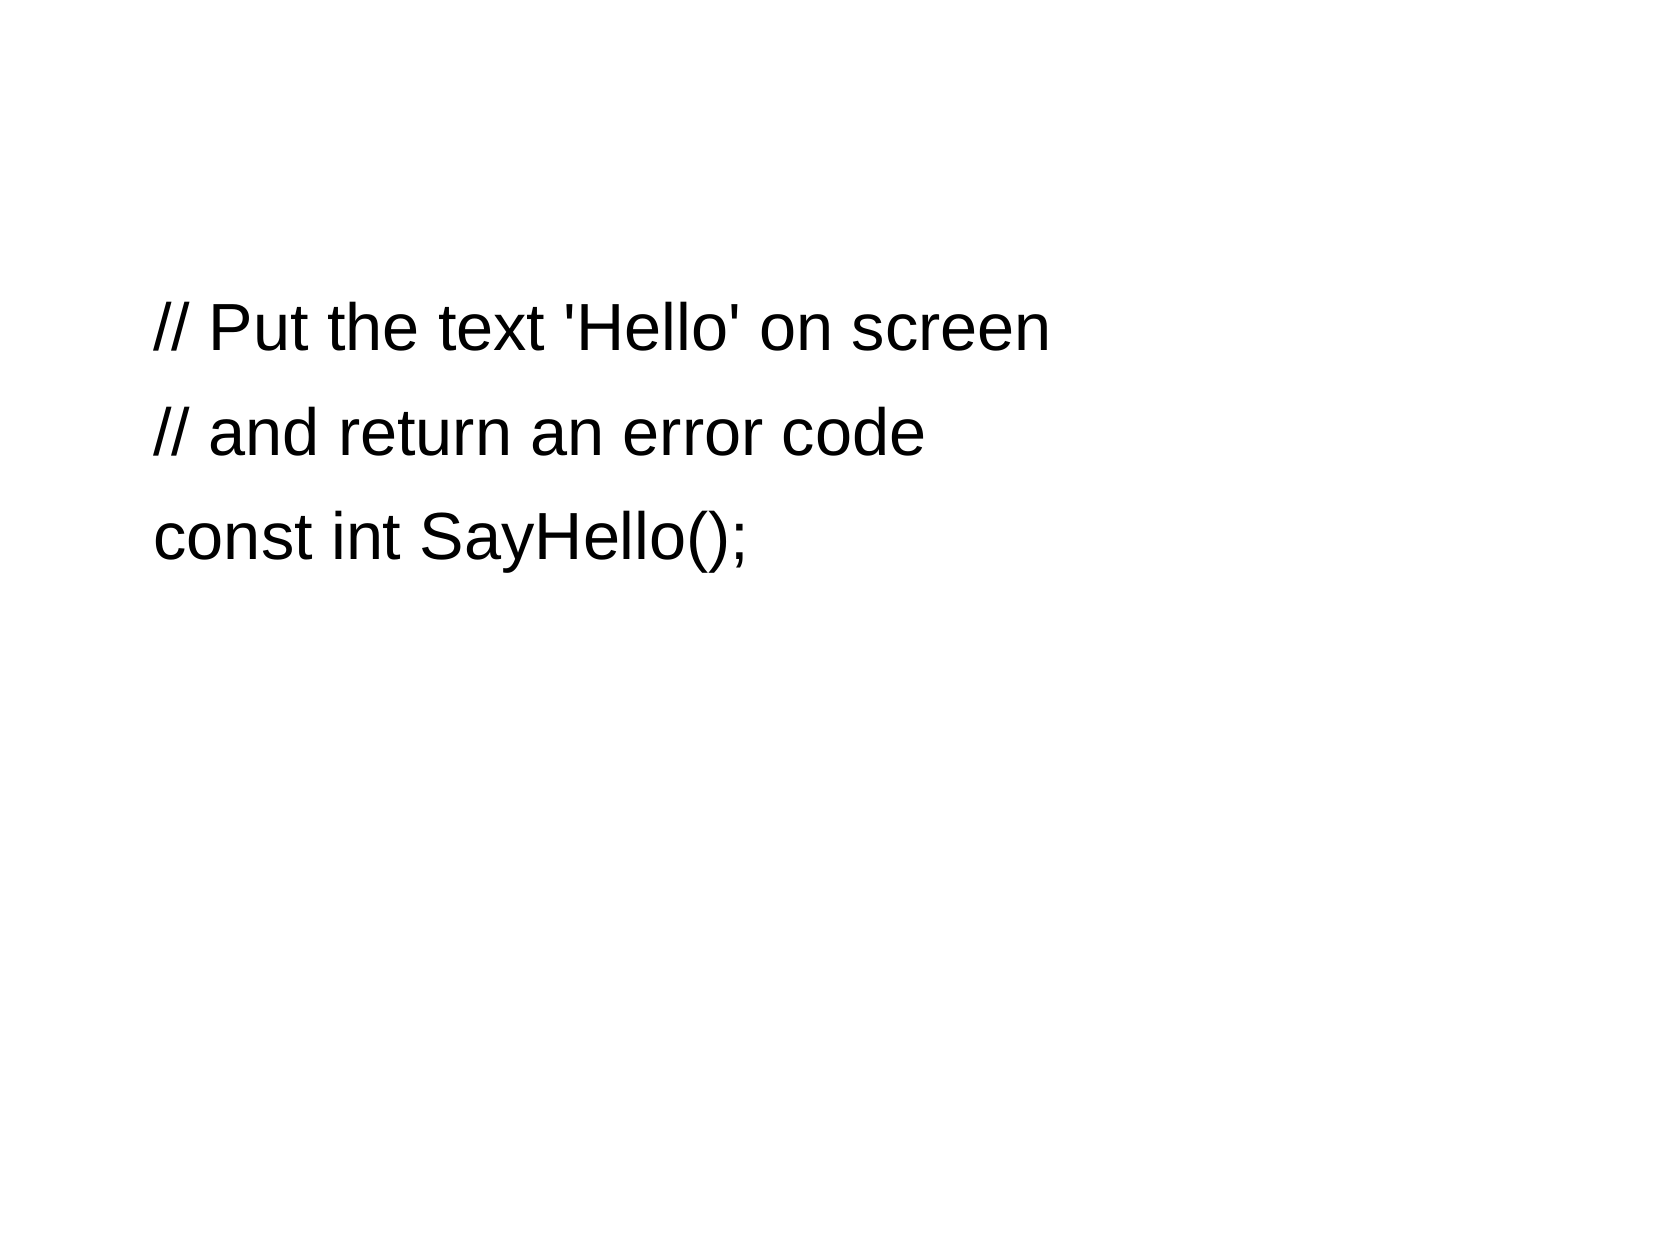

#
// Put the text 'Hello' on screen
// and return an error code
const int SayHello();